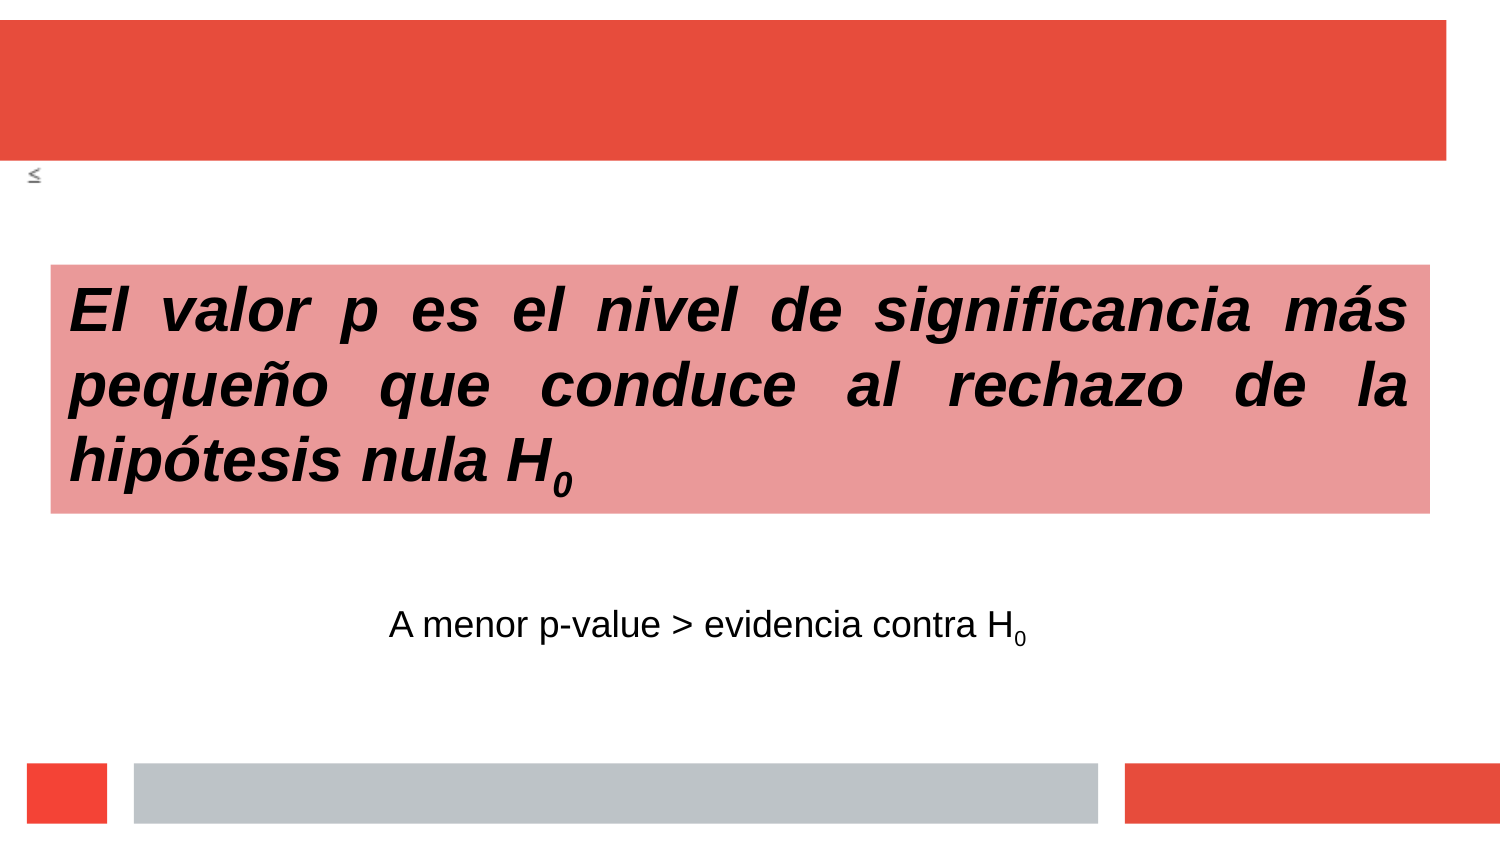

#
El valor p es el nivel de significancia más pequeño que conduce al rechazo de la hipótesis nula H0
A menor p-value > evidencia contra H0